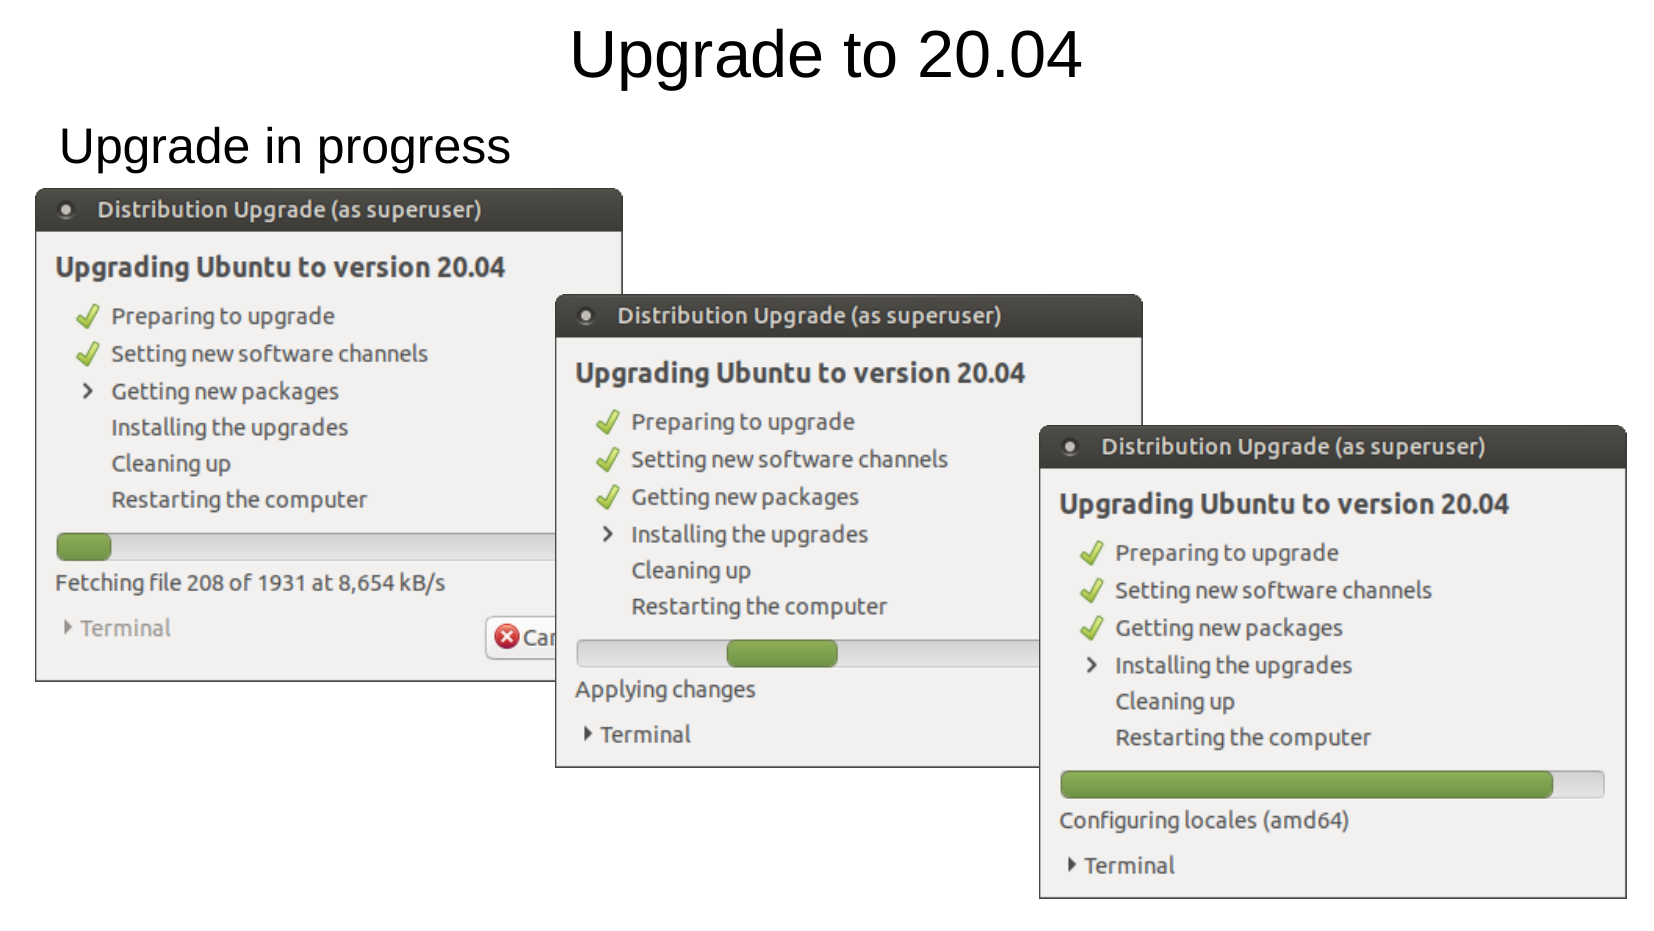

# Upgrade to 20.04
Upgrade in progress